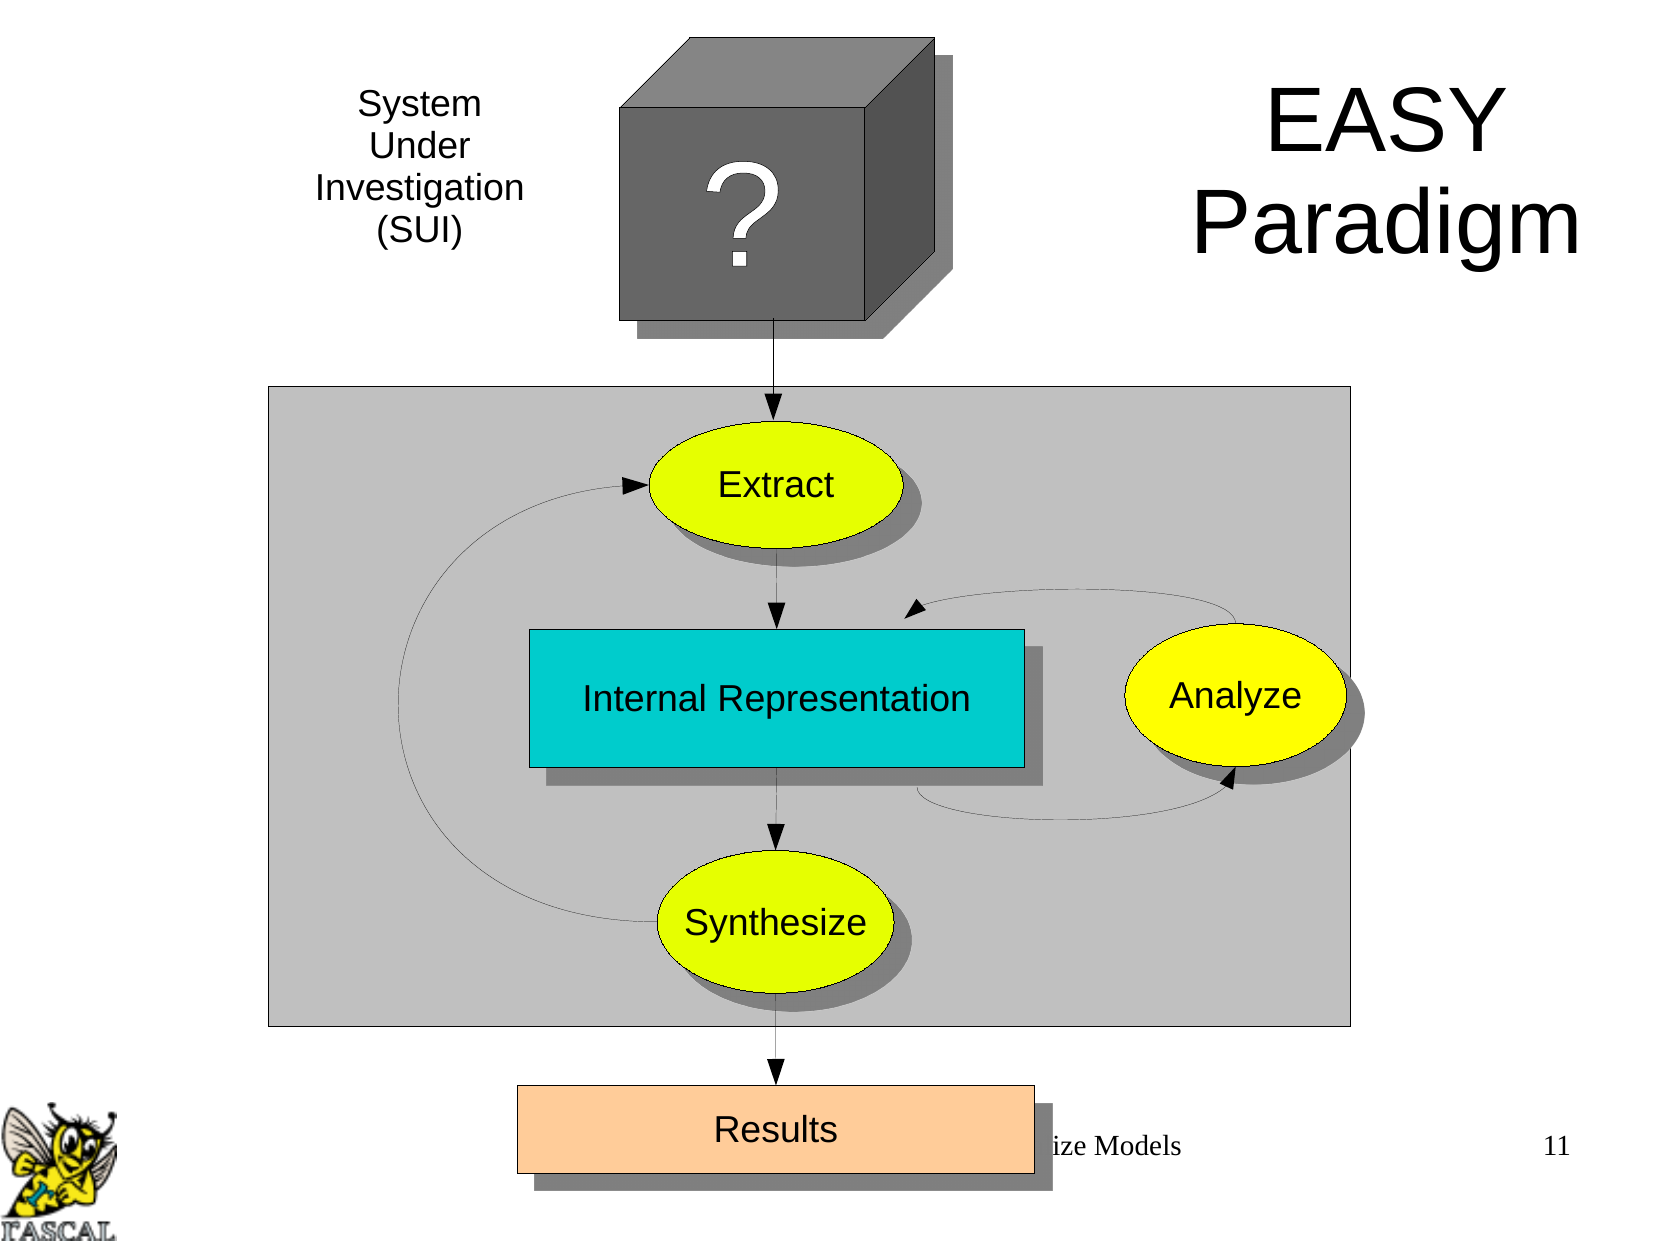

?
EASY
Paradigm
System
Under
Investigation
(SUI)
Extract
Analyze
Internal Representation
Synthesize
Results
11